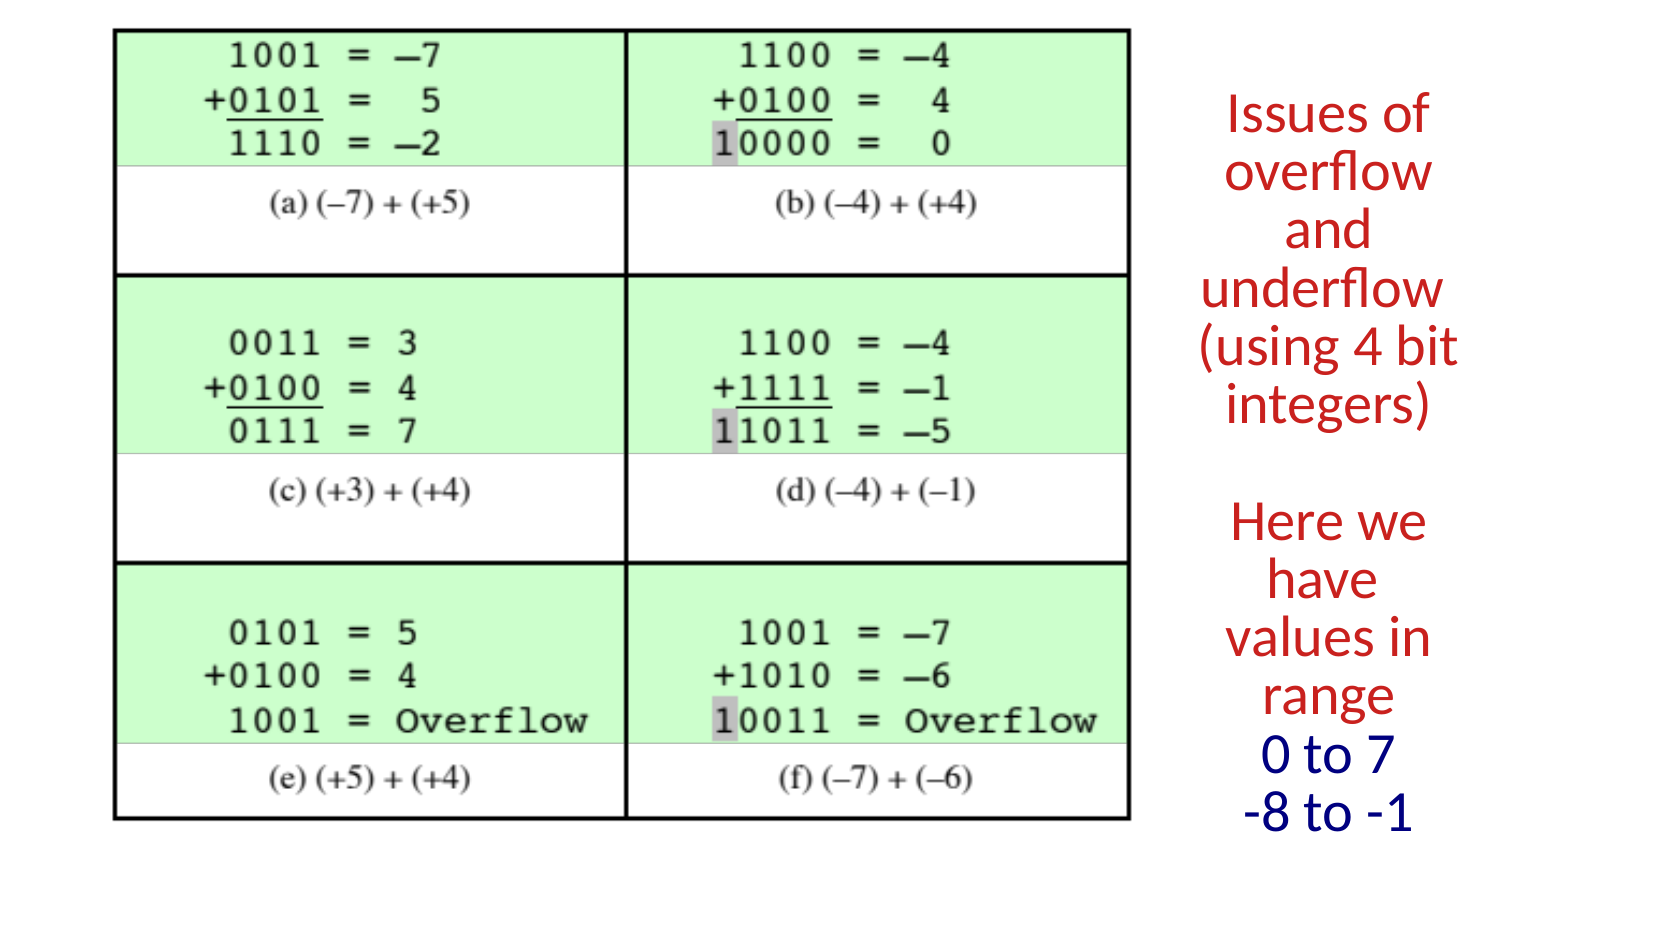

# Issues of overflow and underflow (using 4 bit integers) Here we have values in range 0 to 7 -8 to -1